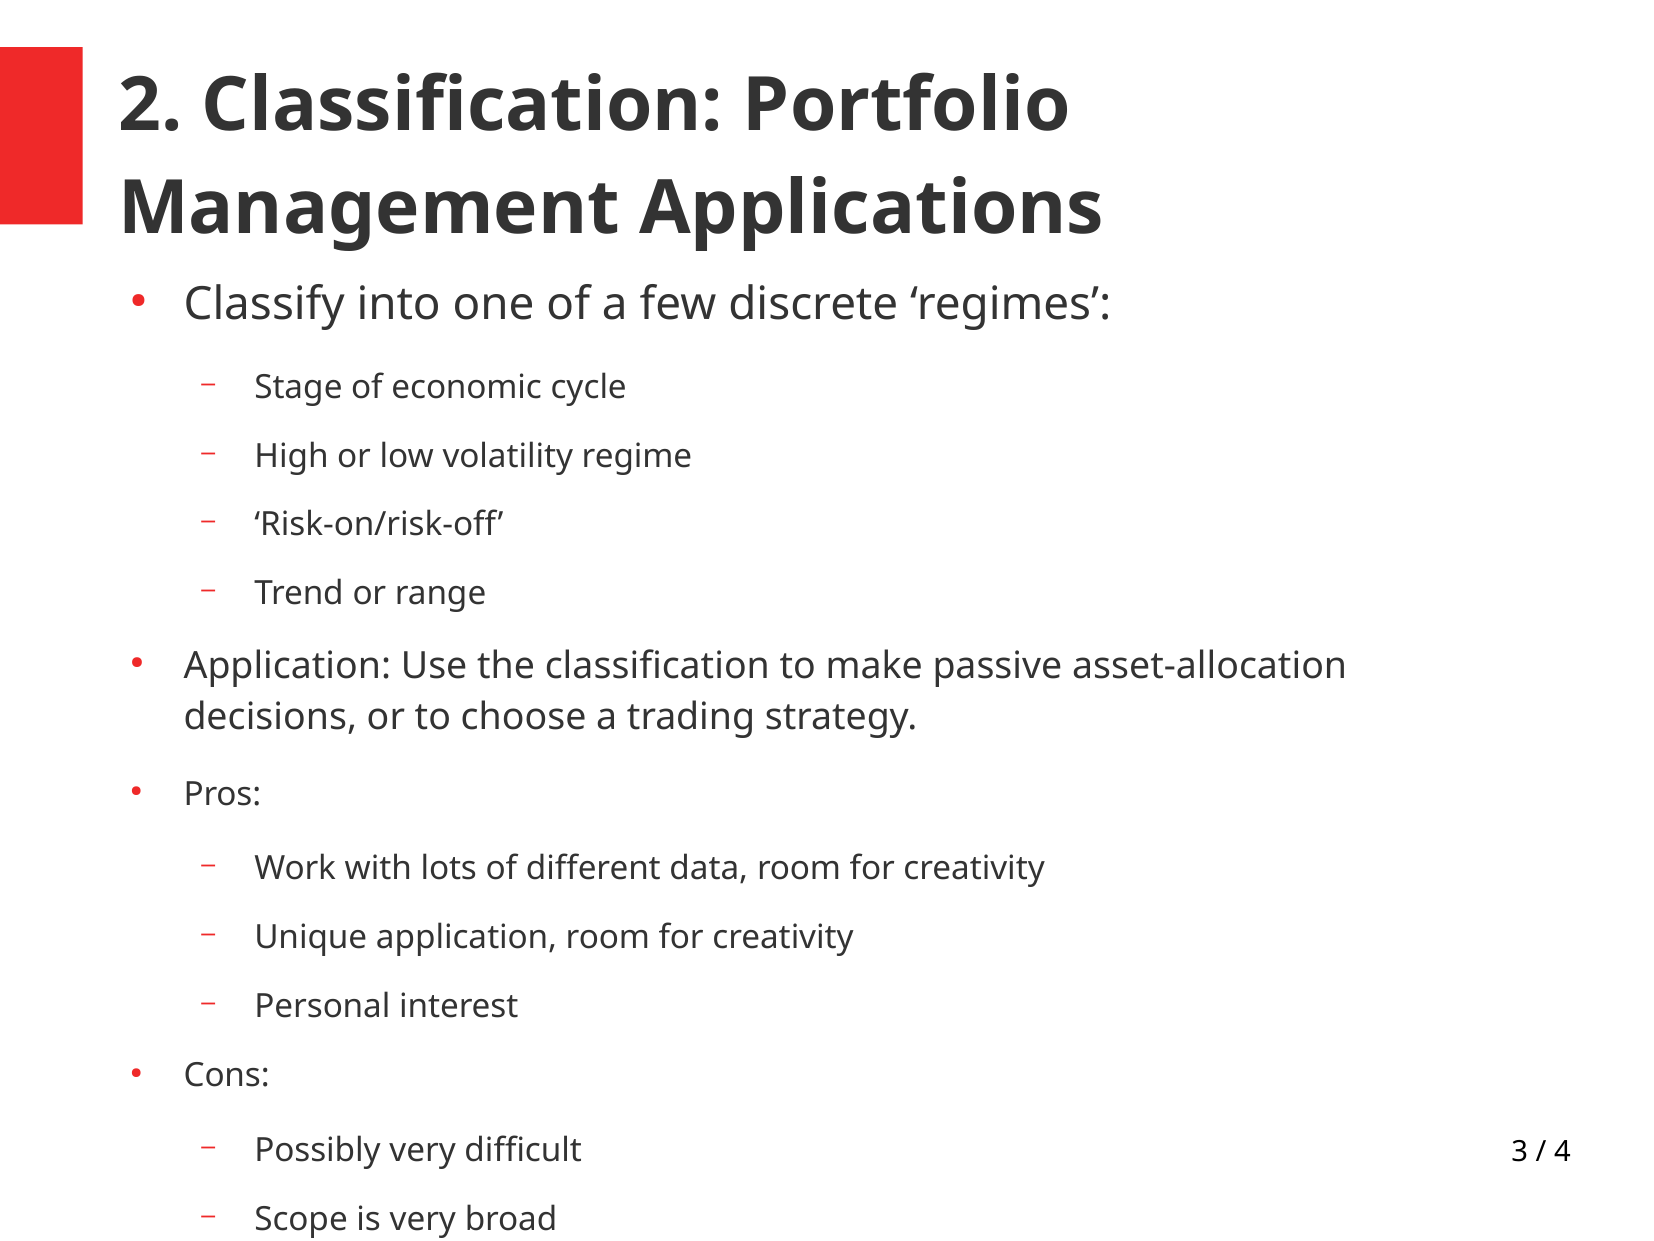

# 2. Classification: Portfolio Management Applications
Classify into one of a few discrete ‘regimes’:
Stage of economic cycle
High or low volatility regime
‘Risk-on/risk-off’
Trend or range
Application: Use the classification to make passive asset-allocation decisions, or to choose a trading strategy.
Pros:
Work with lots of different data, room for creativity
Unique application, room for creativity
Personal interest
Cons:
Possibly very difficult
Scope is very broad
3